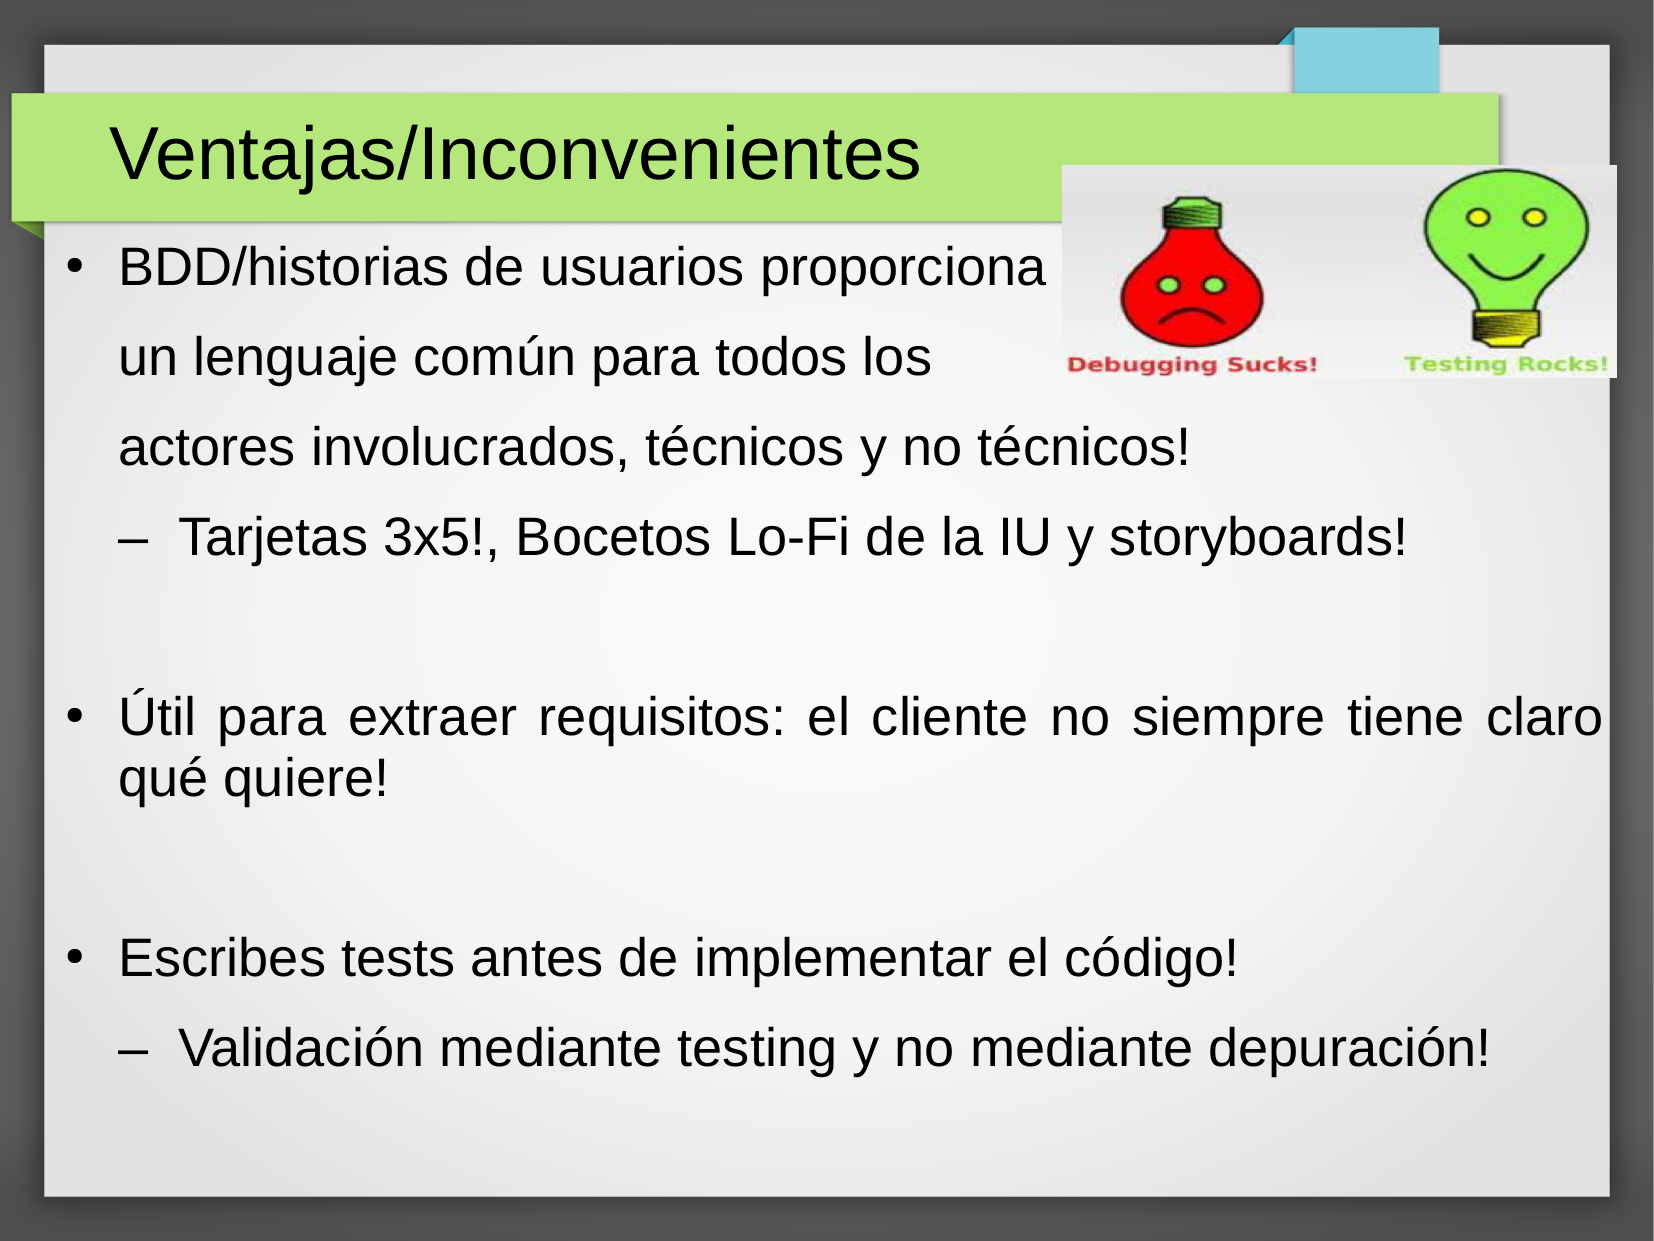

# Ventajas/Inconvenientes
BDD/historias de usuarios proporciona
un lenguaje común para todos los
actores involucrados, técnicos y no técnicos!
– Tarjetas 3x5!, Bocetos Lo-Fi de la IU y storyboards!
Útil para extraer requisitos: el cliente no siempre tiene claro qué quiere!
Escribes tests antes de implementar el código!
– Validación mediante testing y no mediante depuración!